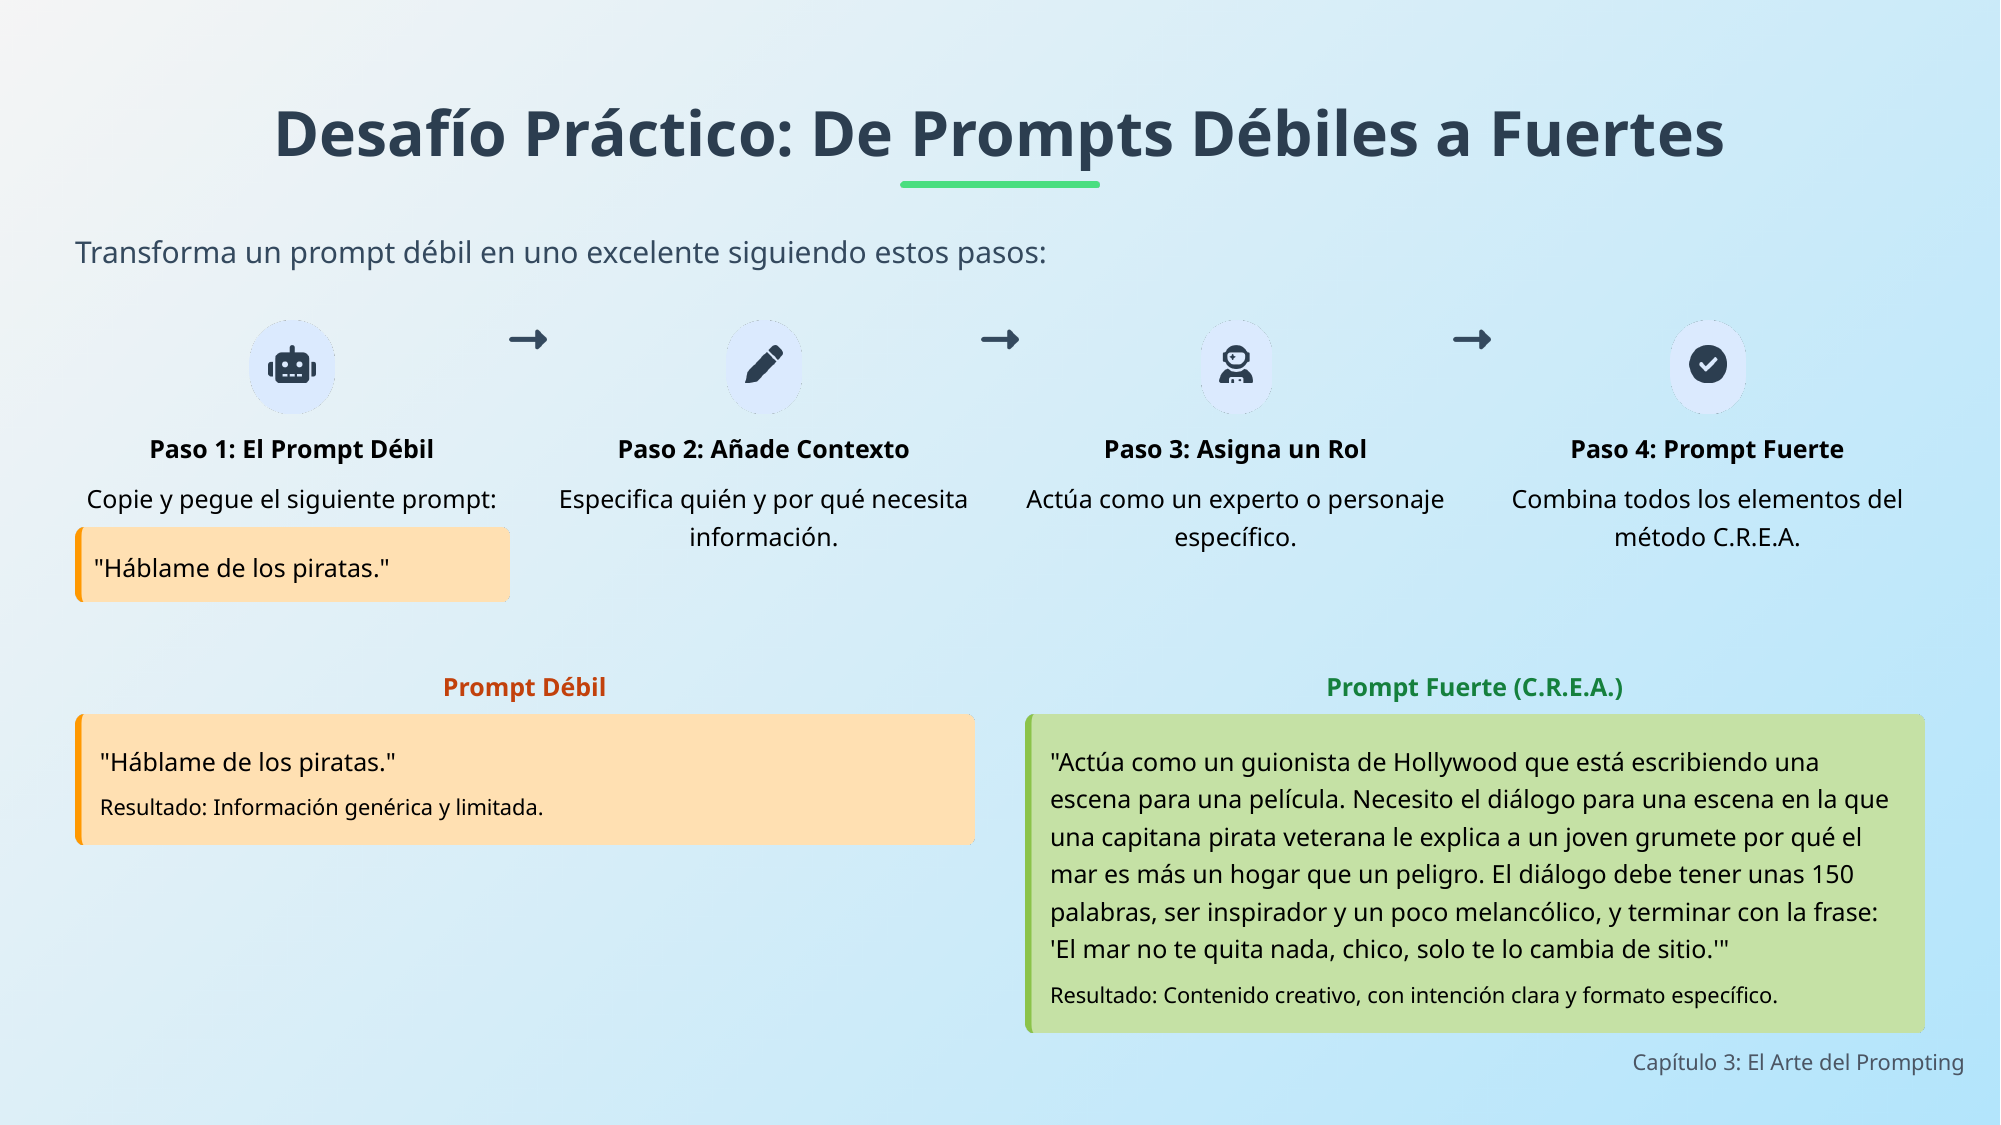

Desafío Práctico: De Prompts Débiles a Fuertes
Transforma un prompt débil en uno excelente siguiendo estos pasos:
Paso 1: El Prompt Débil
Paso 2: Añade Contexto
Paso 3: Asigna un Rol
Paso 4: Prompt Fuerte
Copie y pegue el siguiente prompt:
Especifica quién y por qué necesita información.
Actúa como un experto o personaje específico.
Combina todos los elementos del método C.R.E.A.
"Háblame de los piratas."
Prompt Débil
Prompt Fuerte (C.R.E.A.)
"Háblame de los piratas."
"Actúa como un guionista de Hollywood que está escribiendo una escena para una película. Necesito el diálogo para una escena en la que una capitana pirata veterana le explica a un joven grumete por qué el mar es más un hogar que un peligro. El diálogo debe tener unas 150 palabras, ser inspirador y un poco melancólico, y terminar con la frase: 'El mar no te quita nada, chico, solo te lo cambia de sitio.'"
Resultado: Información genérica y limitada.
Resultado: Contenido creativo, con intención clara y formato específico.
Capítulo 3: El Arte del Prompting